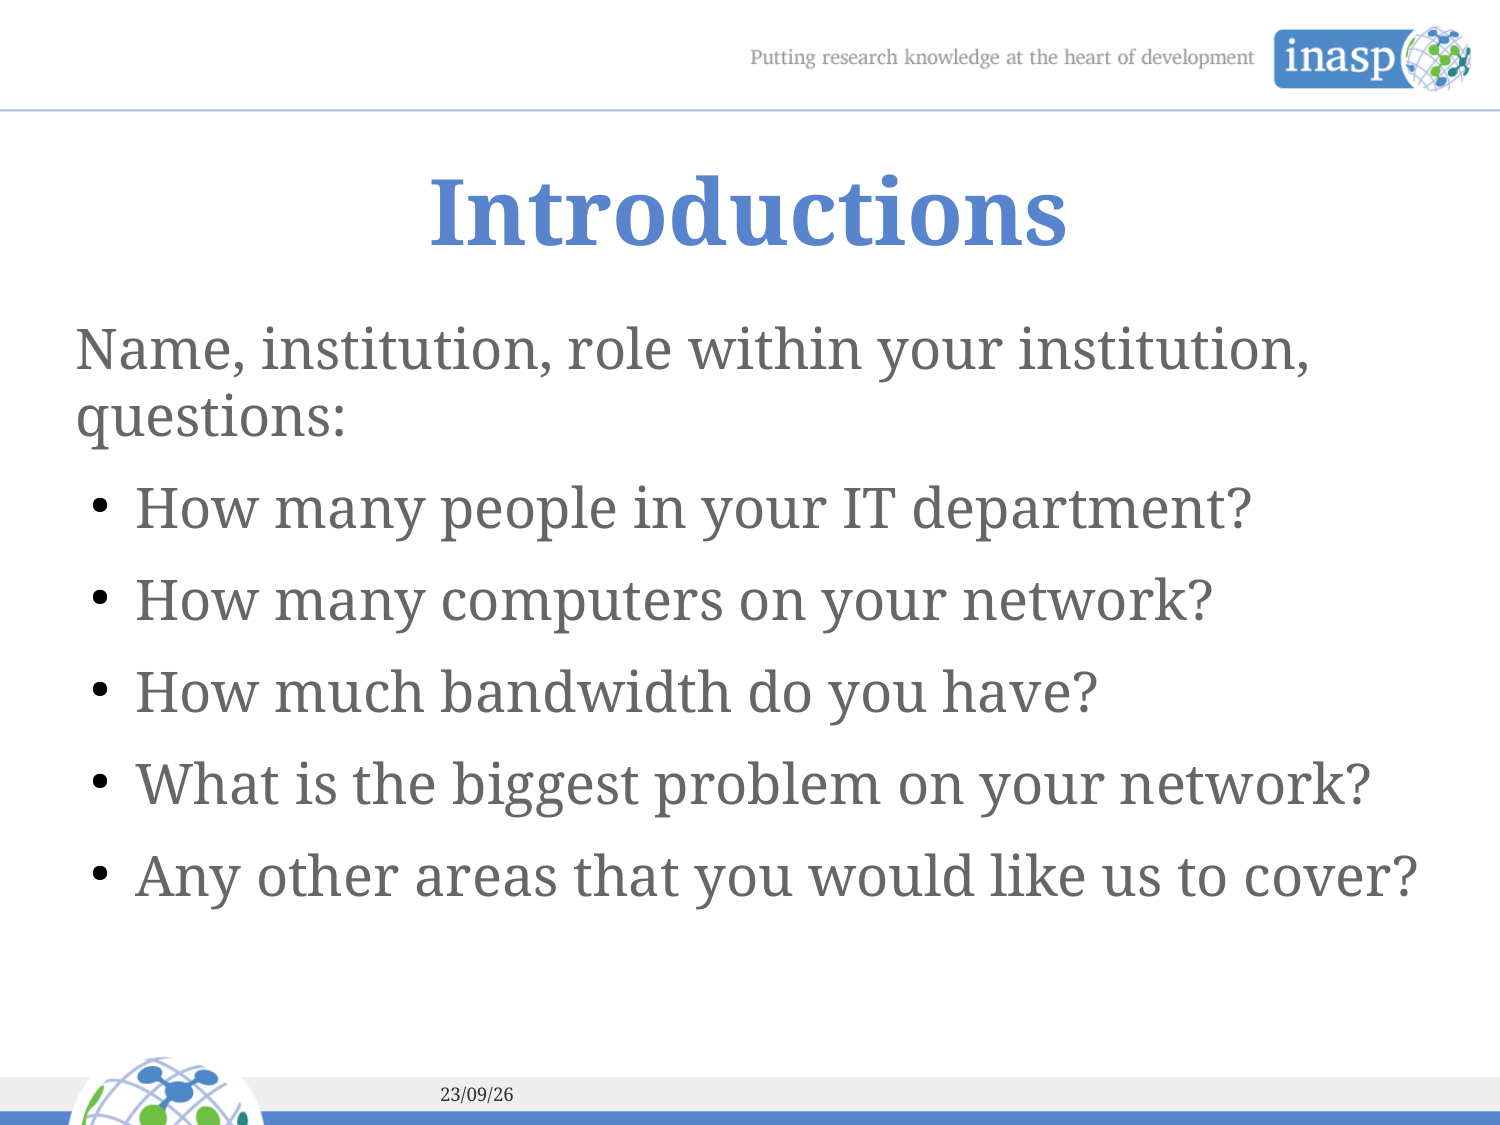

# Introductions
Name, institution, role within your institution, questions:
How many people in your IT department?
How many computers on your network?
How much bandwidth do you have?
What is the biggest problem on your network?
Any other areas that you would like us to cover?